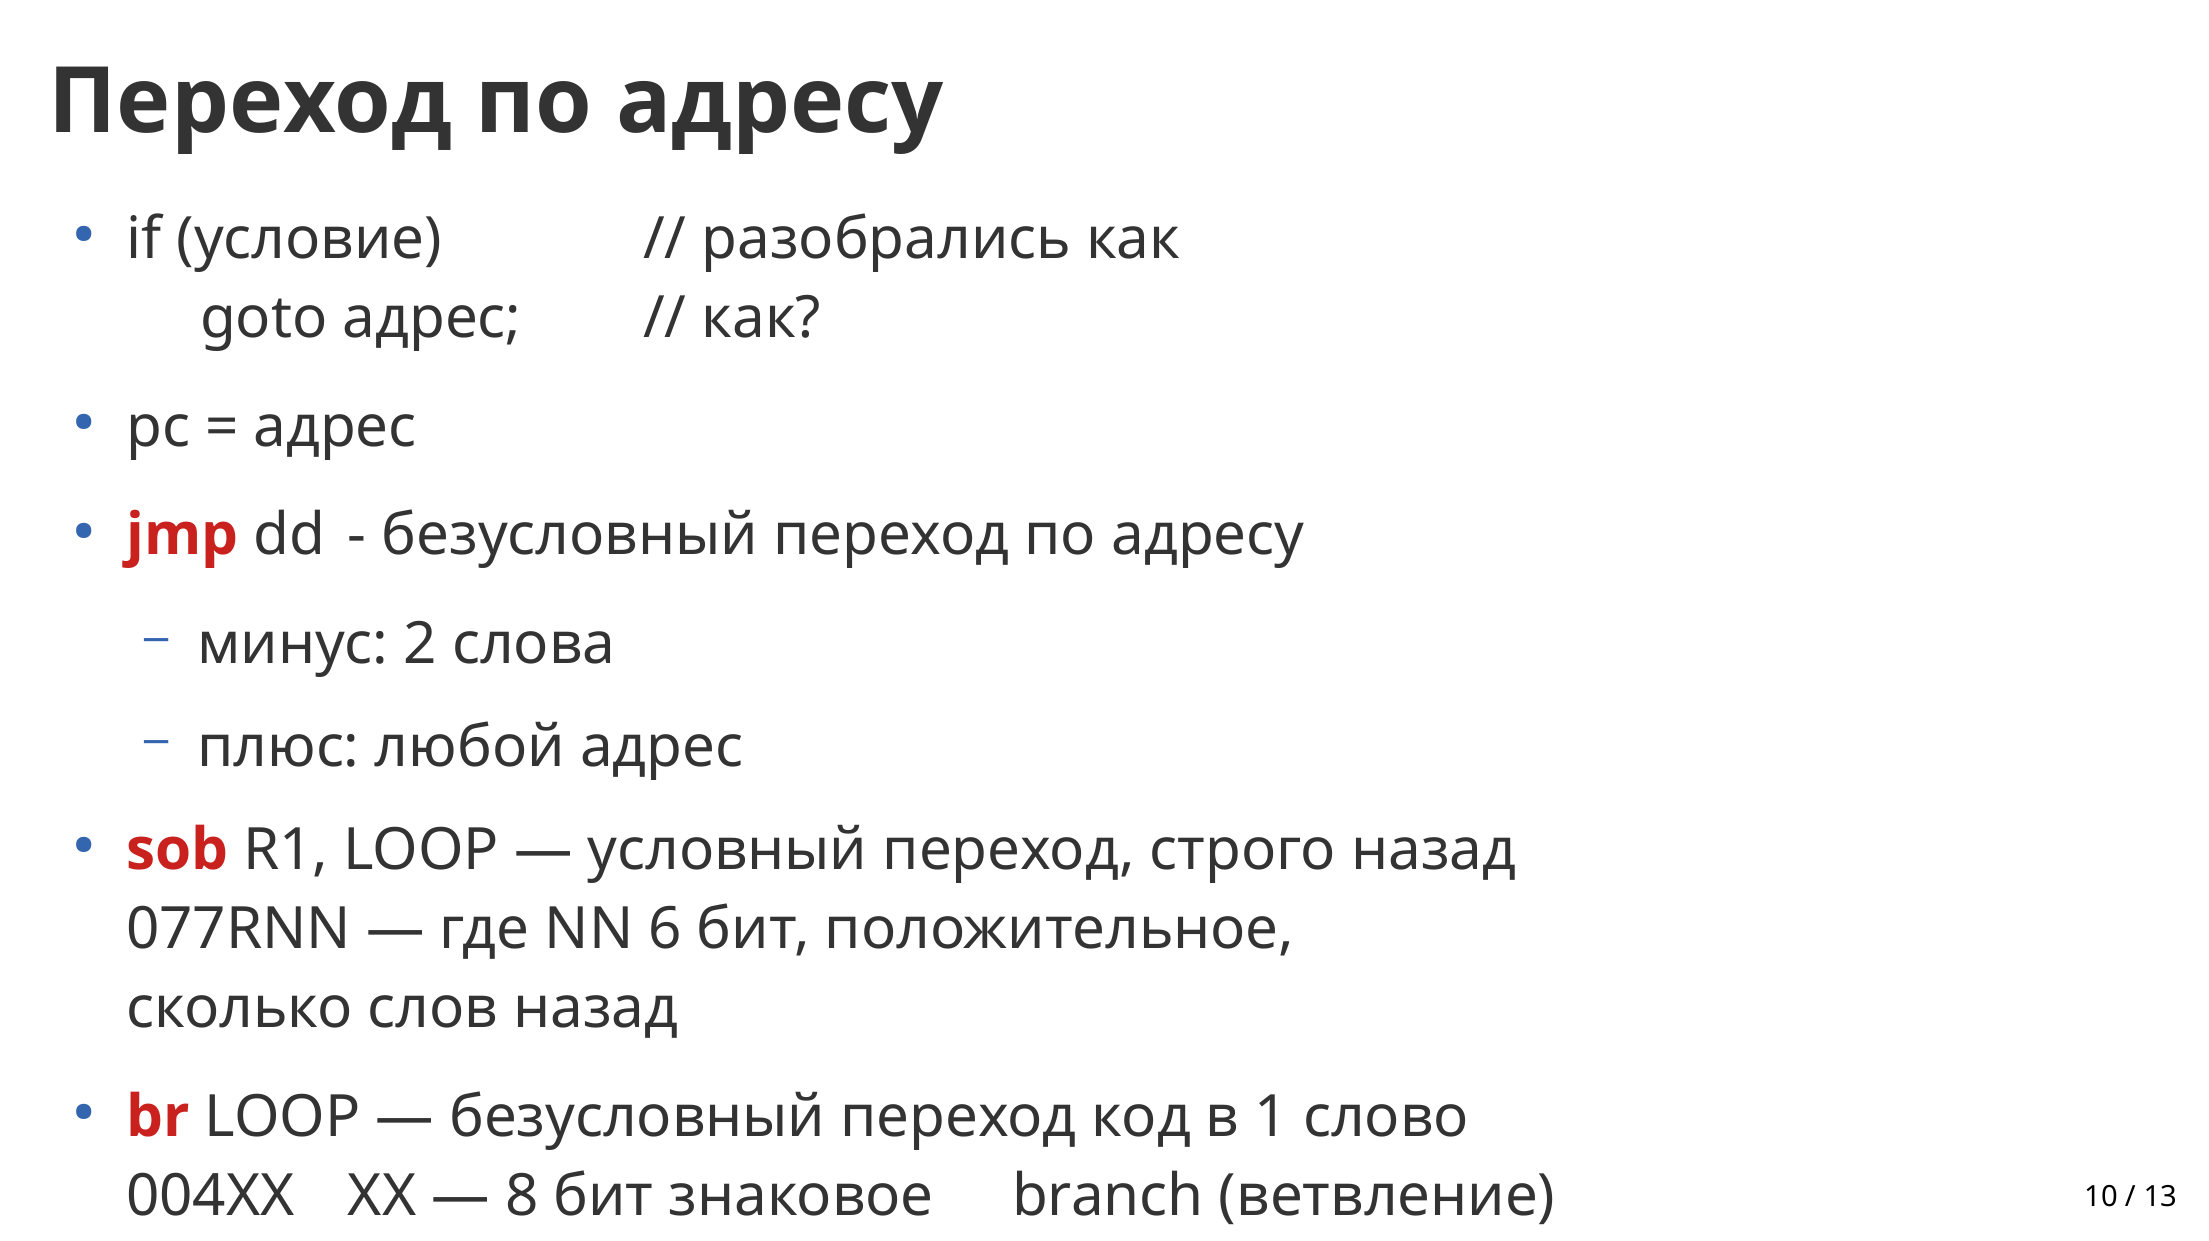

# Переход по адресу
if (условие)			// разобрались как
	goto адрес;		// как?
pc = адрес
jmp dd	- безусловный переход по адресу
минус: 2 слова
плюс: любой адрес
sob R1, LOOP — условный переход, строго назад
077RNN — где NN 6 бит, положительное,
сколько слов назад
br LOOP — безусловный переход код в 1 слово
004XX 	XX — 8 бит знаковое		branch (ветвление)
10